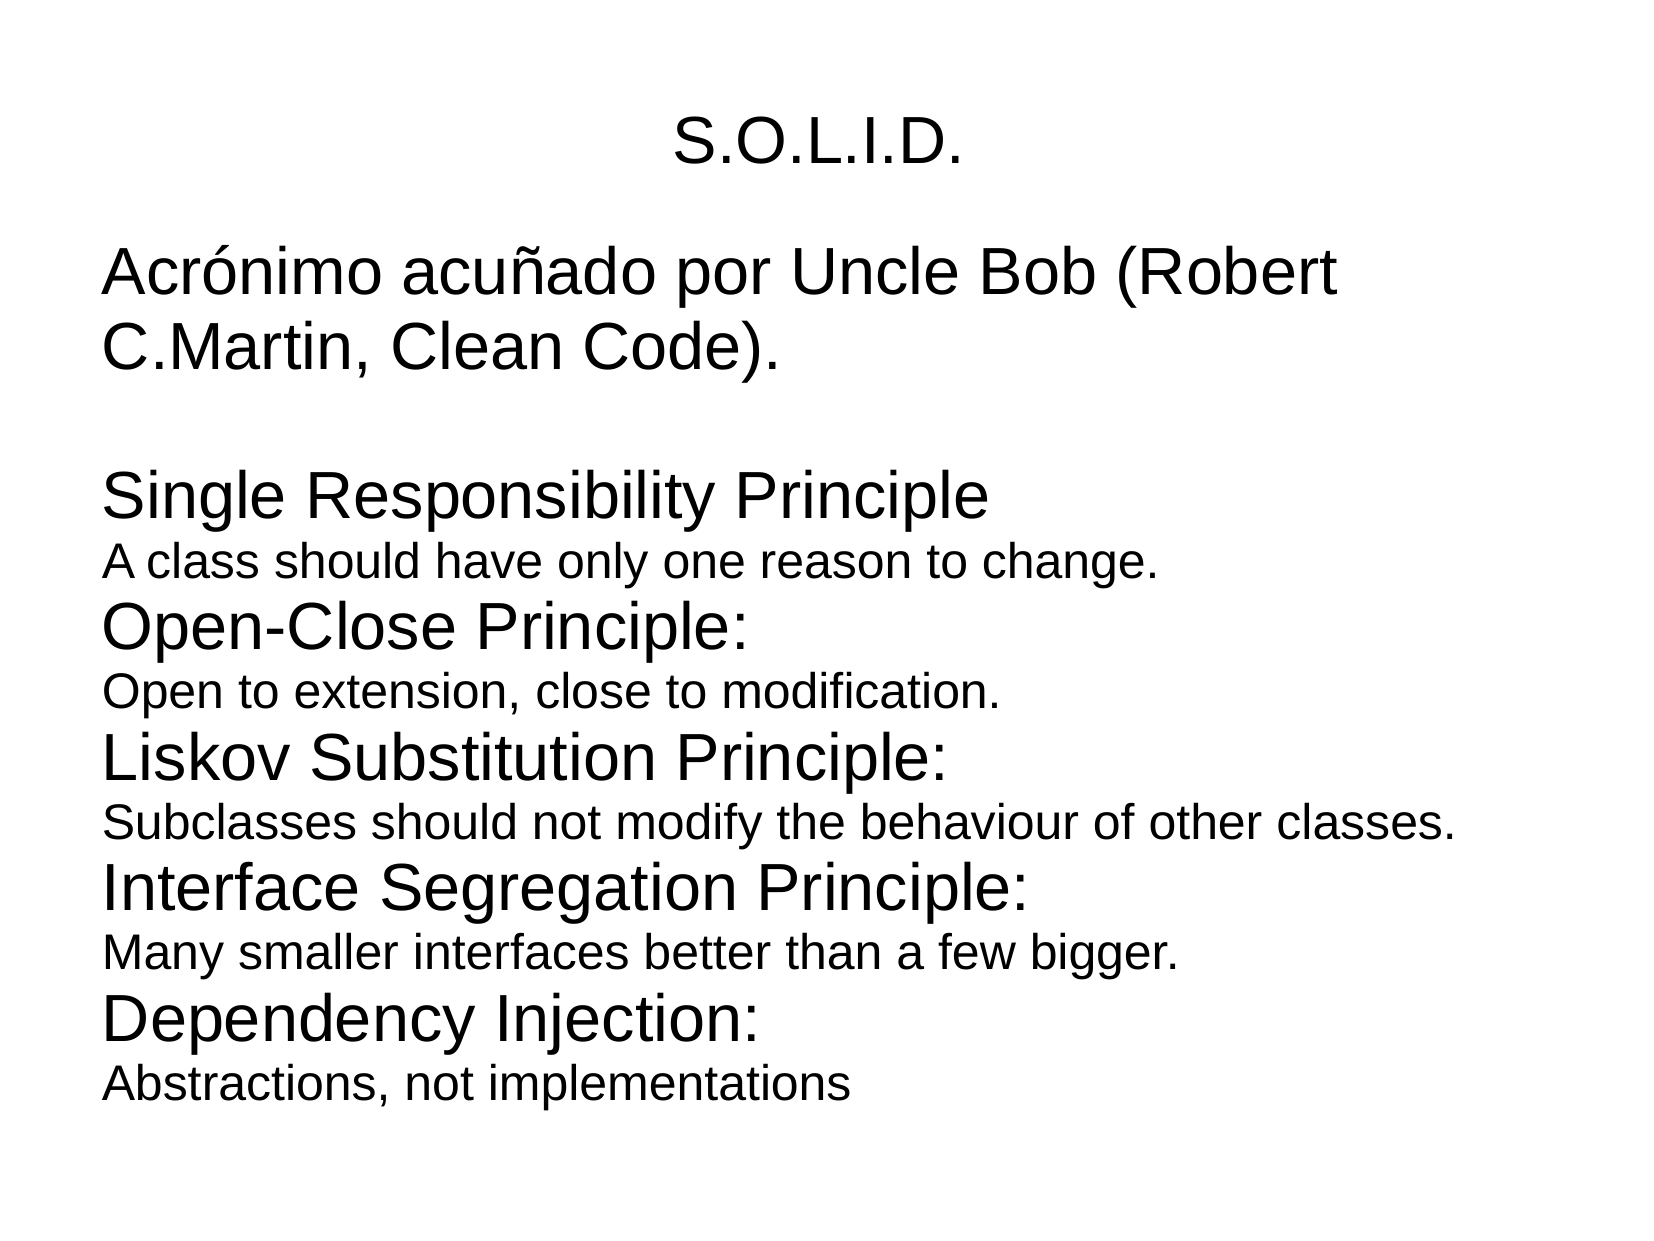

# S.O.L.I.D.
Acrónimo acuñado por Uncle Bob (Robert C.Martin, Clean Code).
Single Responsibility Principle
A class should have only one reason to change.
Open-Close Principle:
Open to extension, close to modification.
Liskov Substitution Principle:
Subclasses should not modify the behaviour of other classes.
Interface Segregation Principle:
Many smaller interfaces better than a few bigger.
Dependency Injection:
Abstractions, not implementations